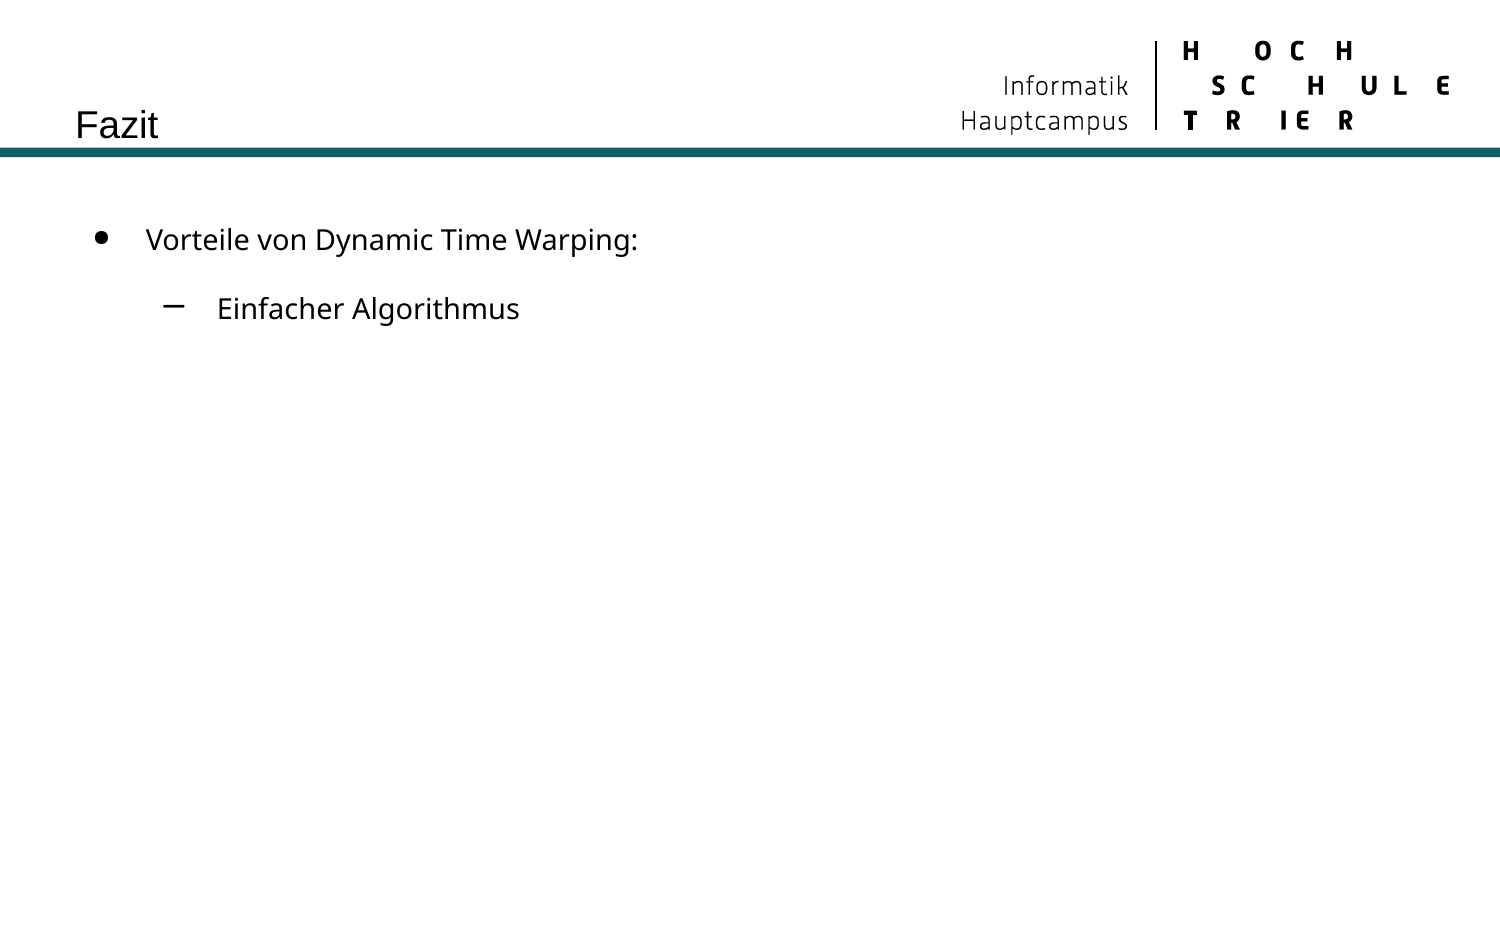

# Fazit
Vorteile von Dynamic Time Warping:
Einfacher Algorithmus